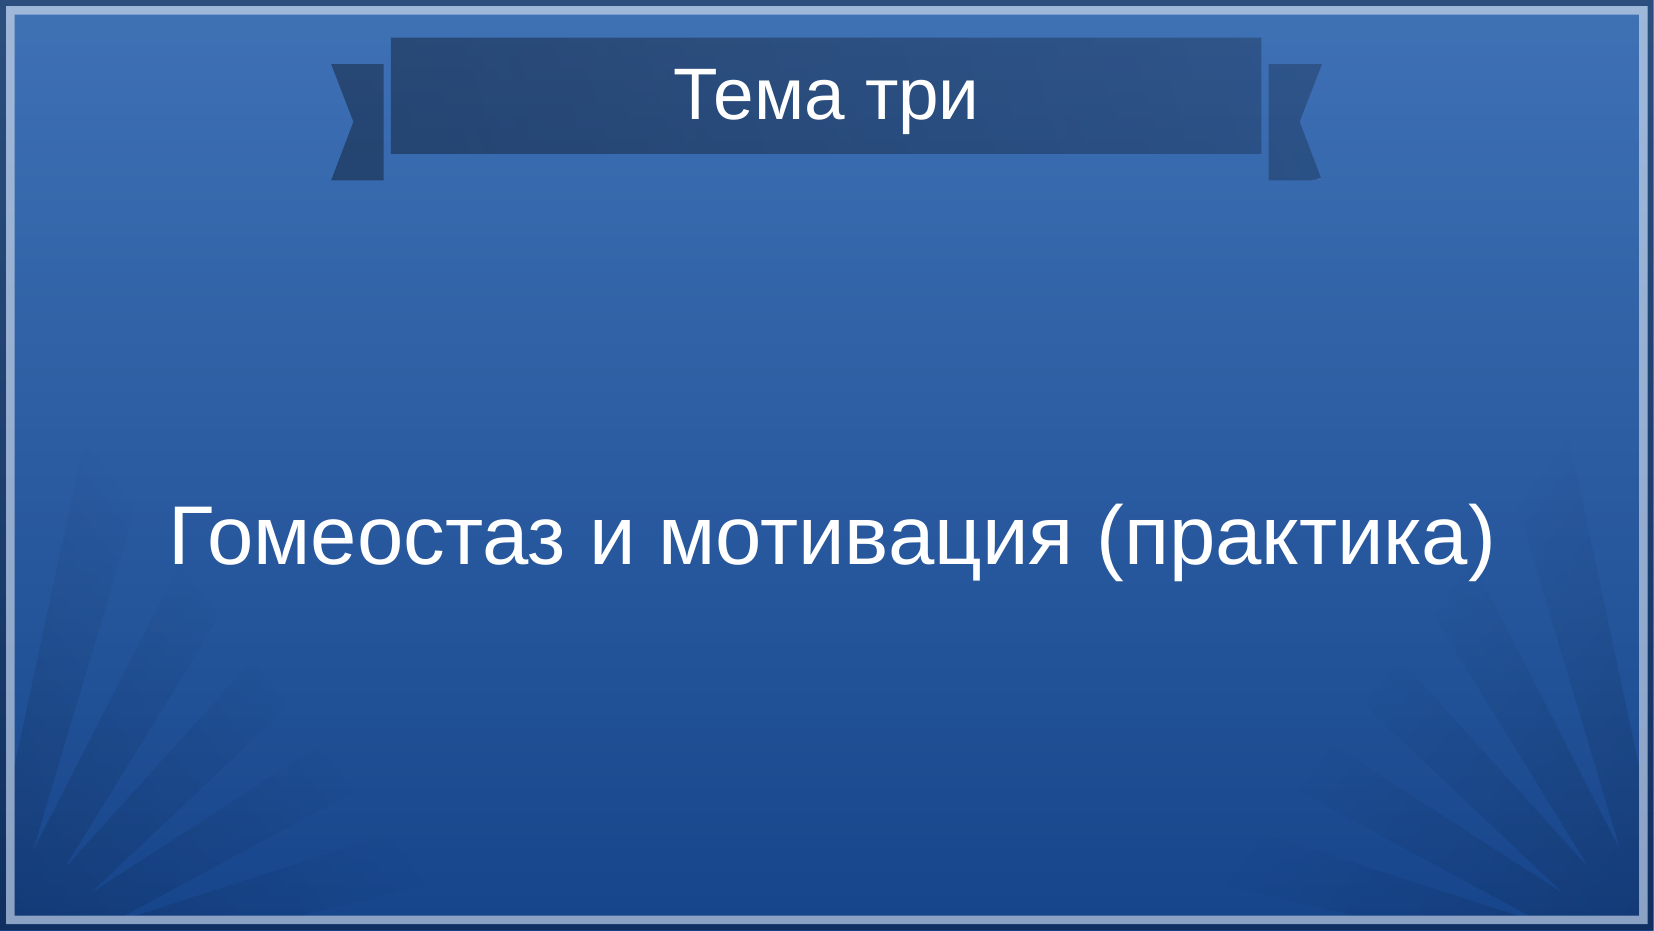

# Тема три
Гомеостаз и мотивация (практика)